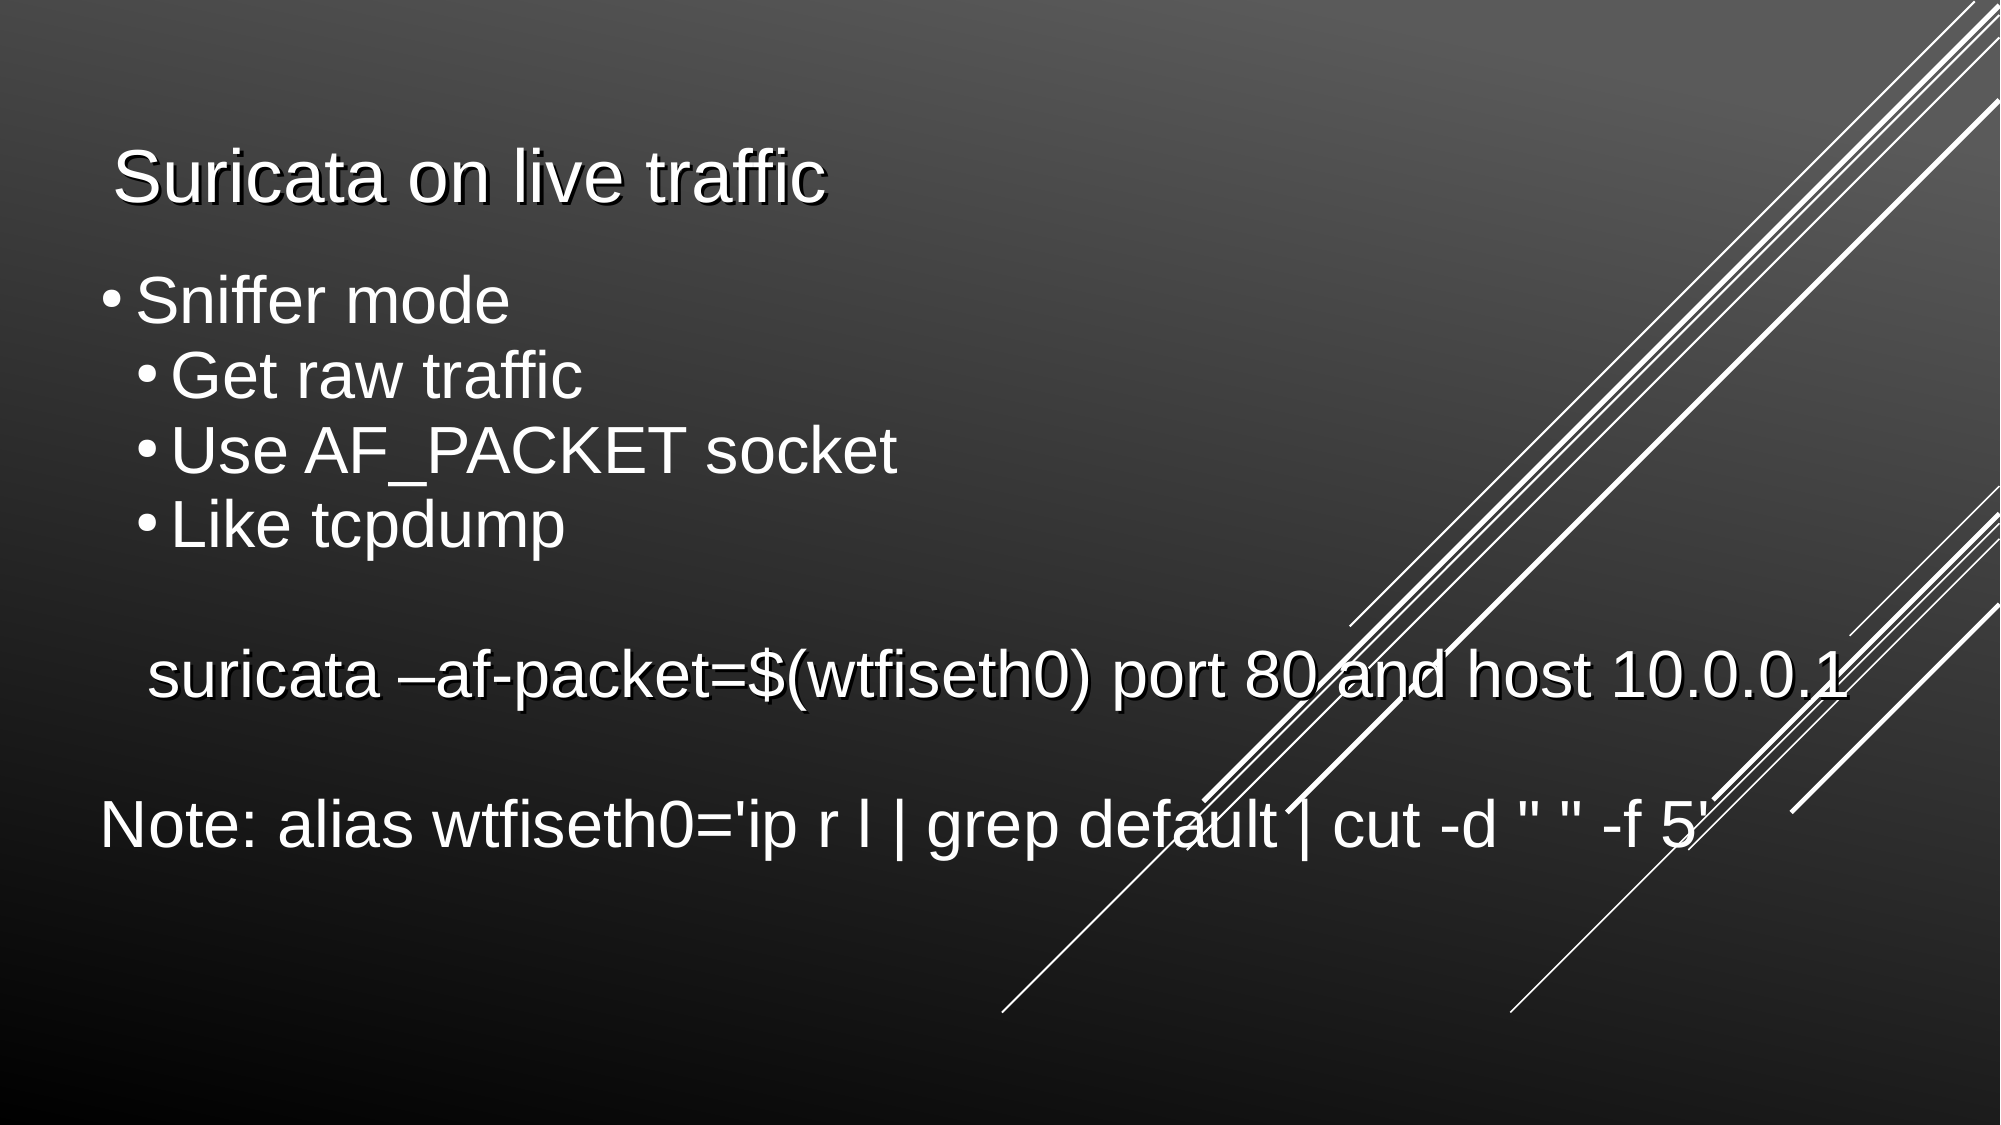

# Suricata on live traffic
Sniffer mode
Get raw traffic
Use AF_PACKET socket
Like tcpdump
suricata –af-packet=$(wtfiseth0) port 80 and host 10.0.0.1
Note: alias wtfiseth0='ip r l | grep default | cut -d " " -f 5'